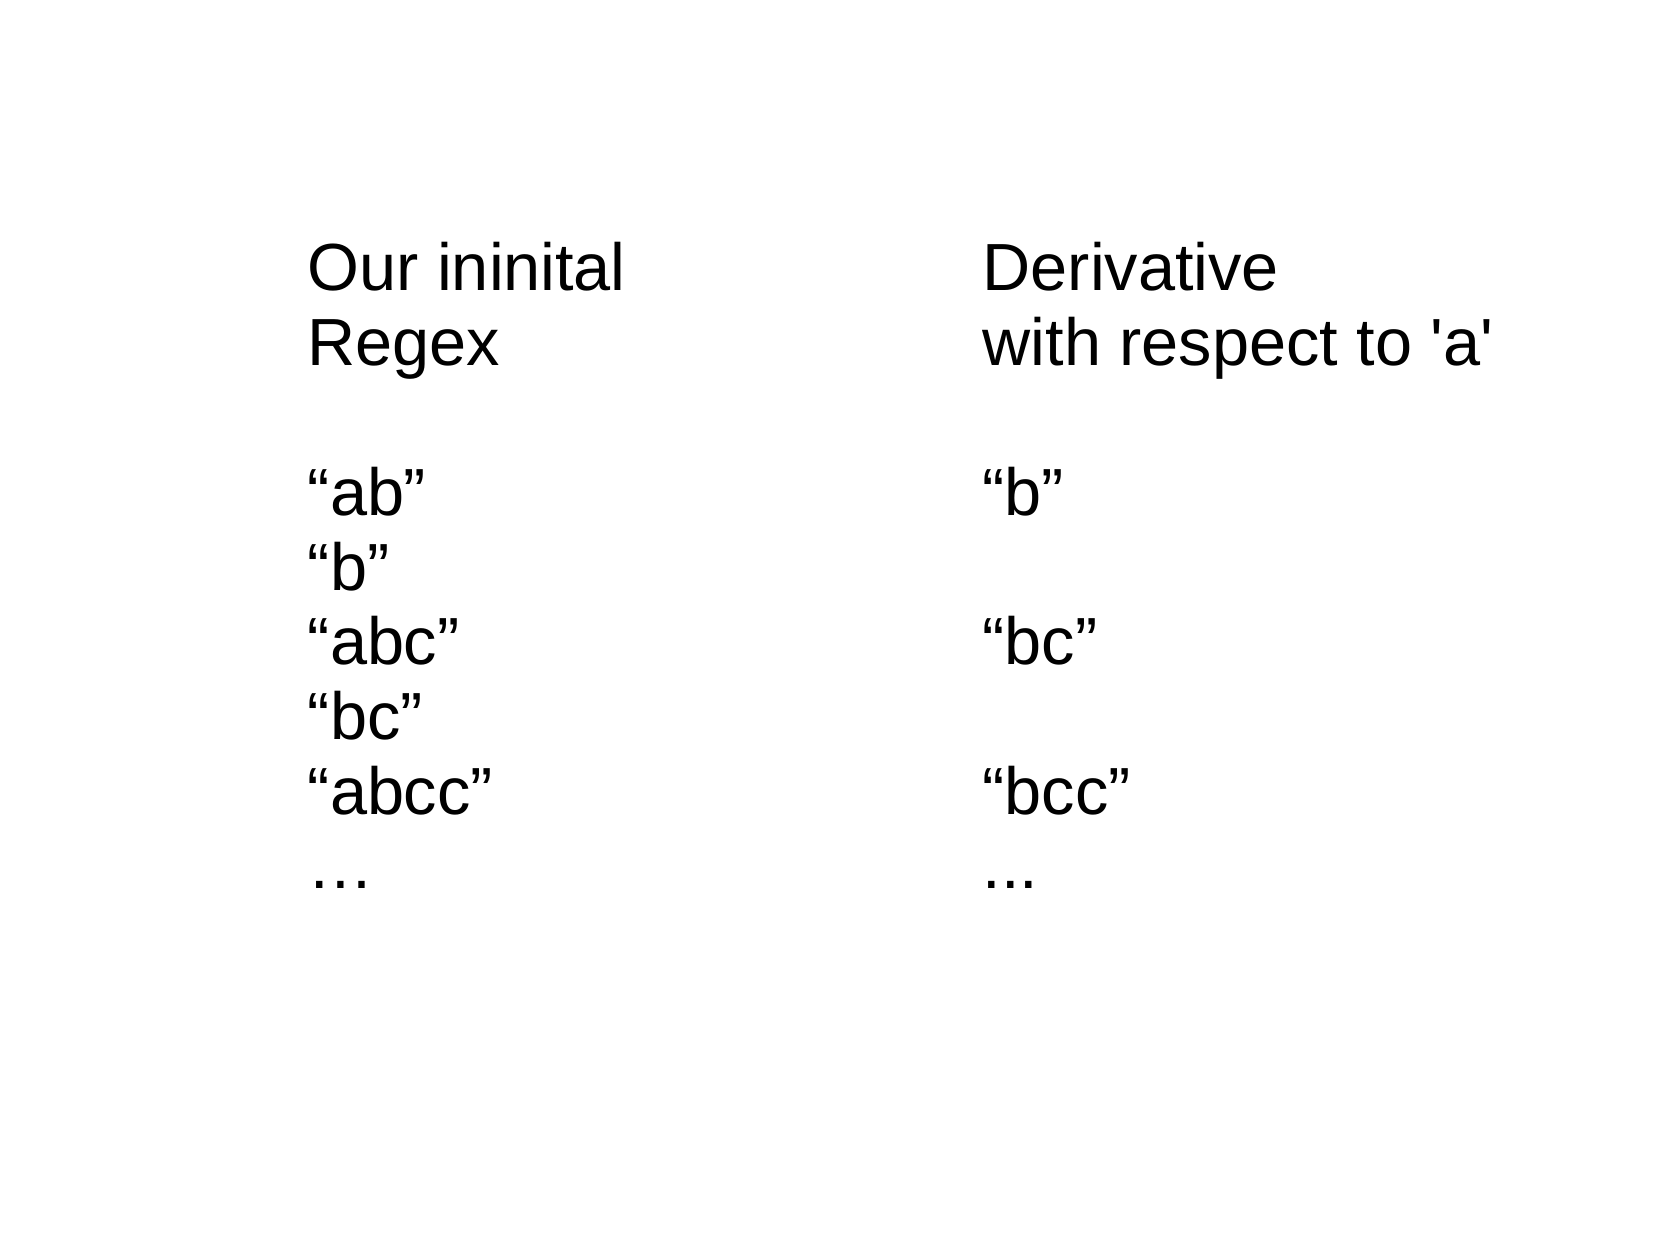

# Our ininital					Derivative
			Regex							with respect to 'a'
			“ab”								“b”
 			“b”
			“abc”							“bc”
			“bc”
			“abcc”							“bcc”
			…									...